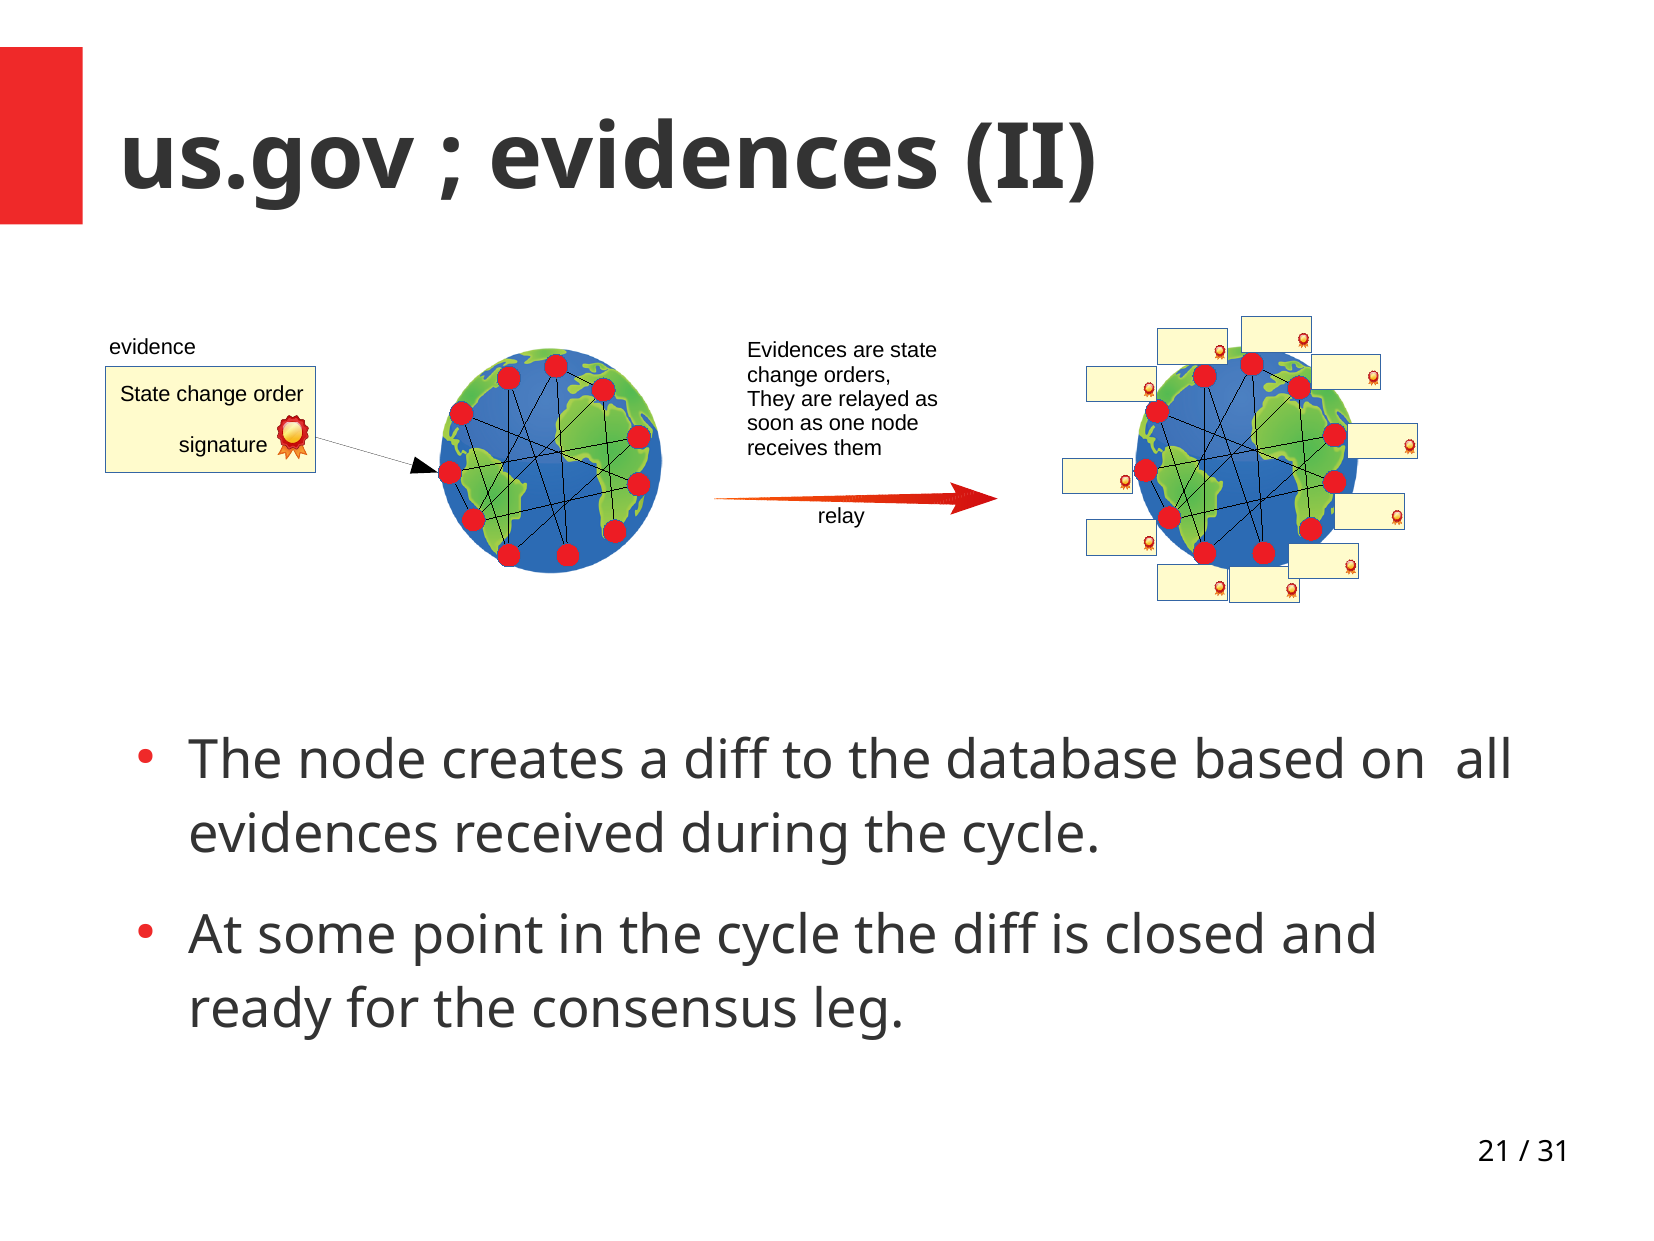

# us.gov ; evidences (II)
evidence
Evidences are state change orders,
They are relayed as soon as one node receives them
State change order
signature
relay
The node creates a diff to the database based on all evidences received during the cycle.
At some point in the cycle the diff is closed and ready for the consensus leg.
21